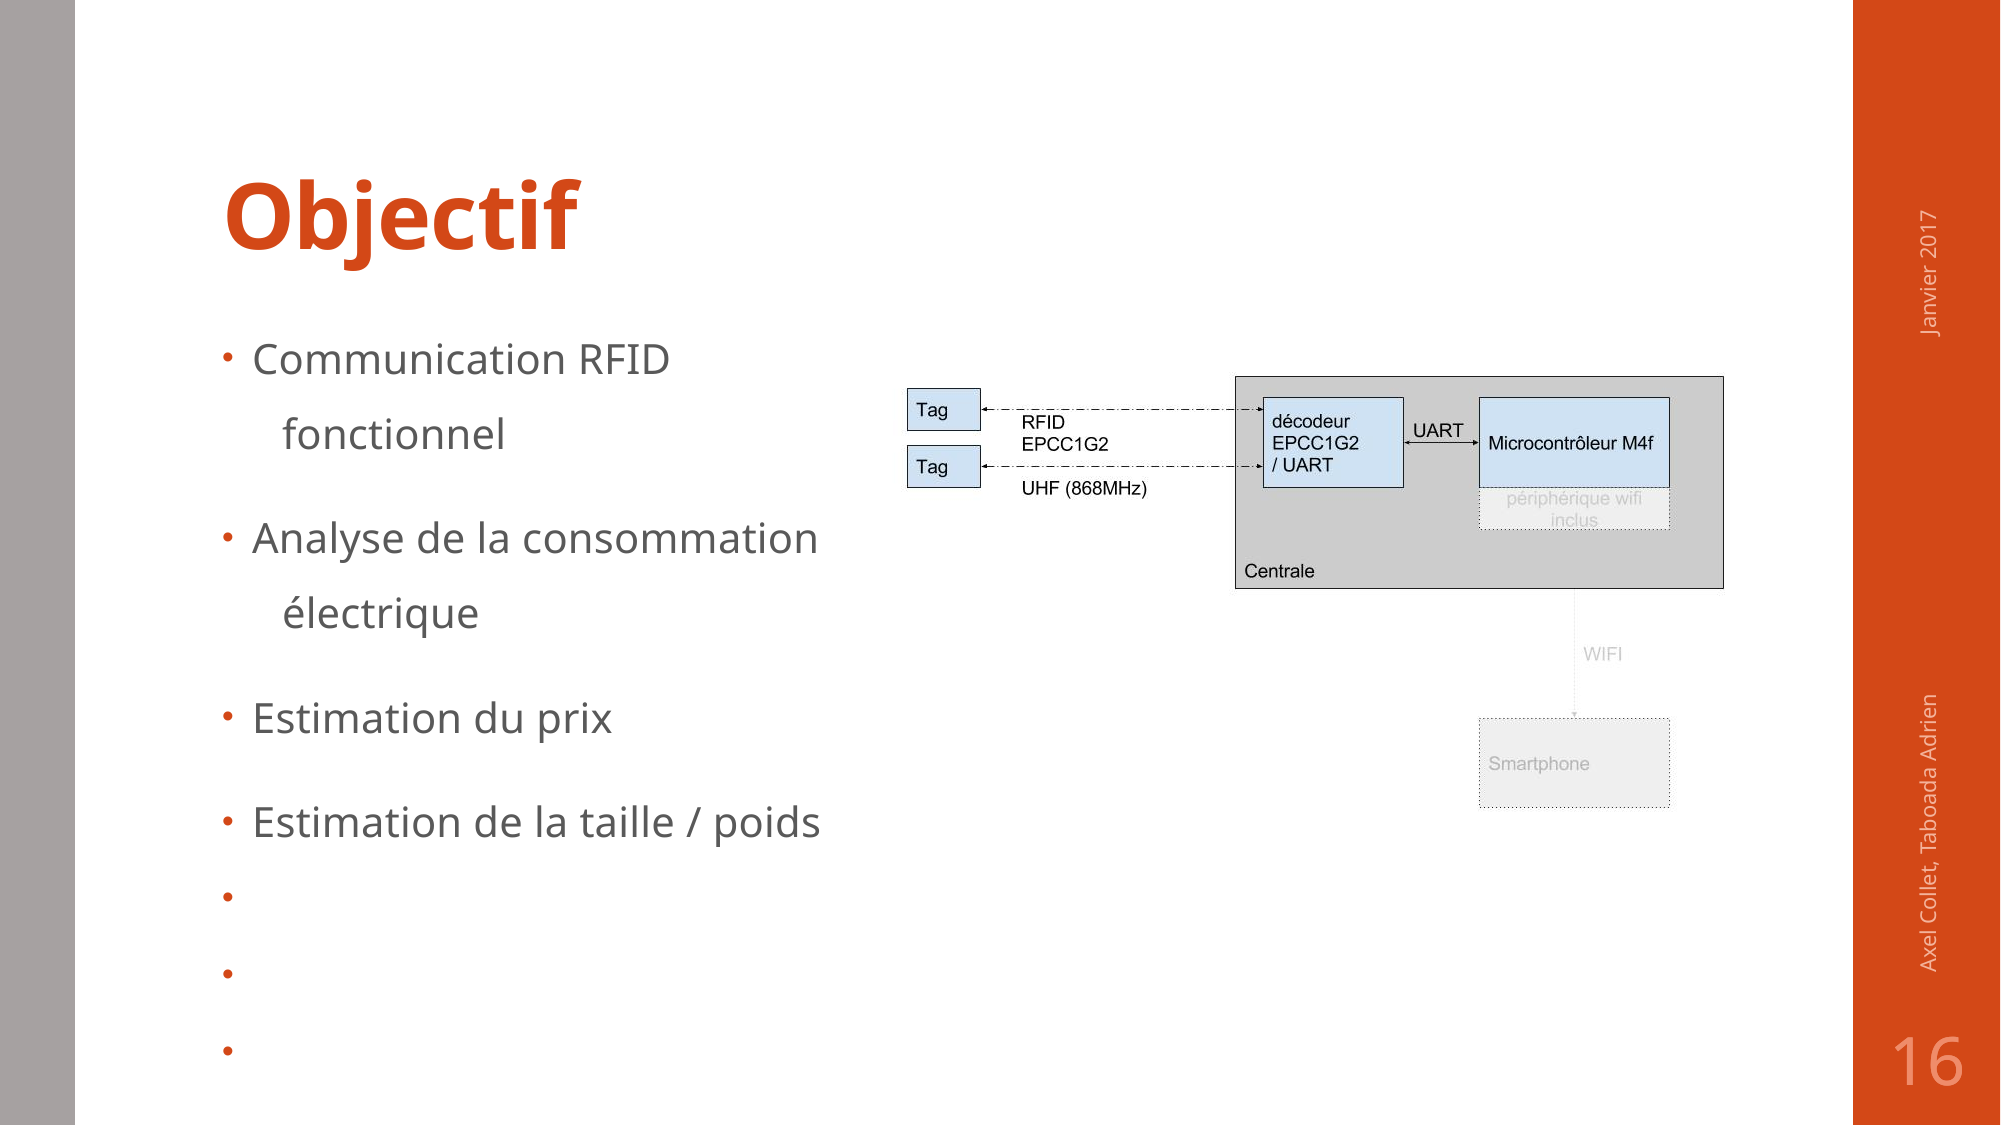

# Objectif
Janvier 2017
Communication RFID fonctionnel
Analyse de la consommation électrique
Estimation du prix
Estimation de la taille / poids
Axel Collet, Taboada Adrien